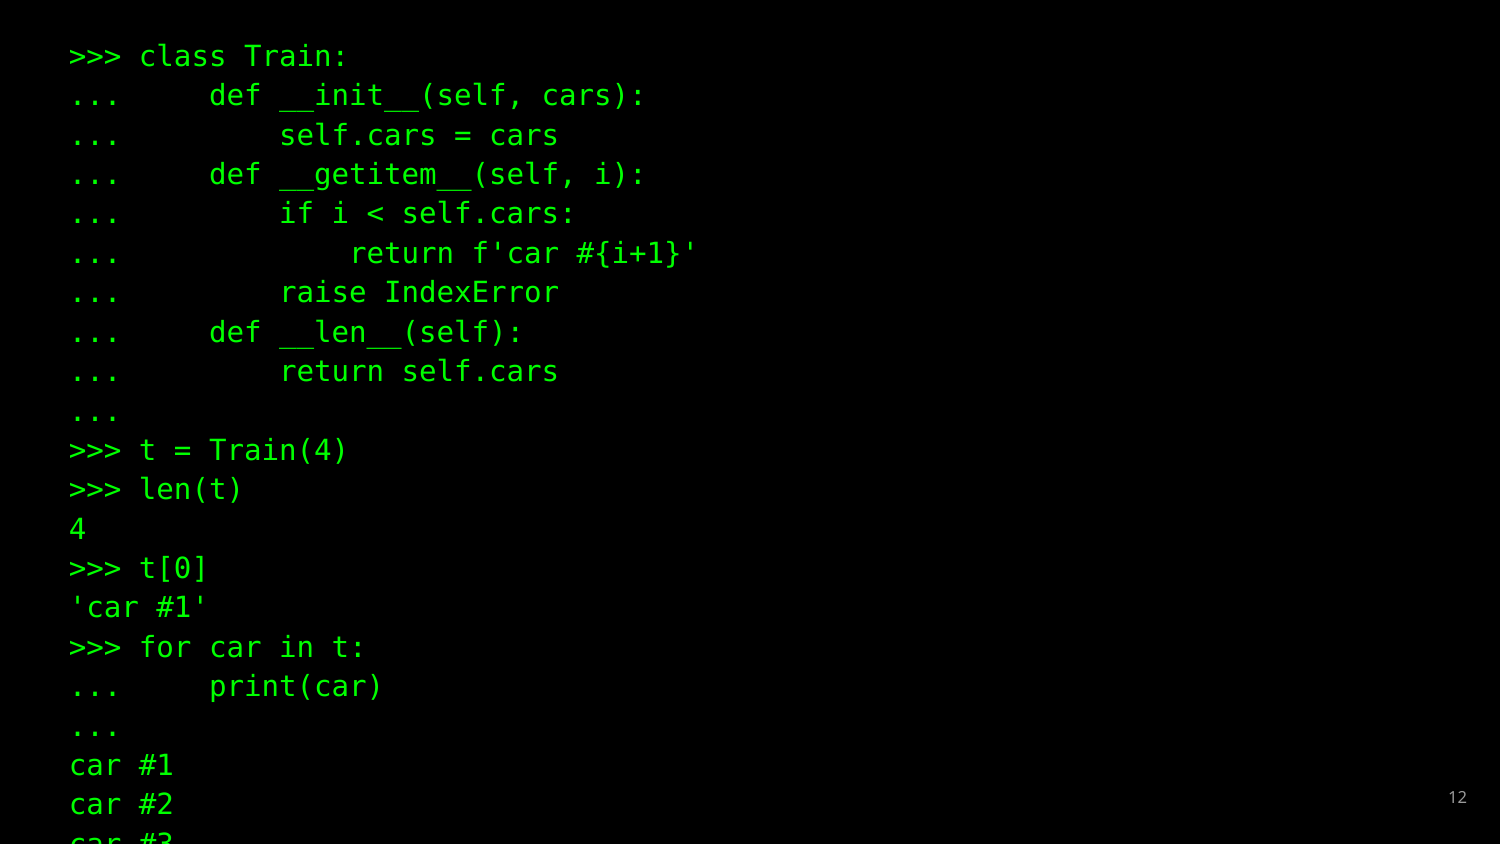

>>> class Train:
... def __init__(self, cars):
... self.cars = cars
... def __getitem__(self, i):
... if i < self.cars:
... return f'car #{i+1}'
... raise IndexError
... def __len__(self):
... return self.cars
...
>>> t = Train(4)
>>> len(t)
4
>>> t[0]
'car #1'
>>> for car in t:
... print(car)
...
car #1
car #2
car #3
car #4
12